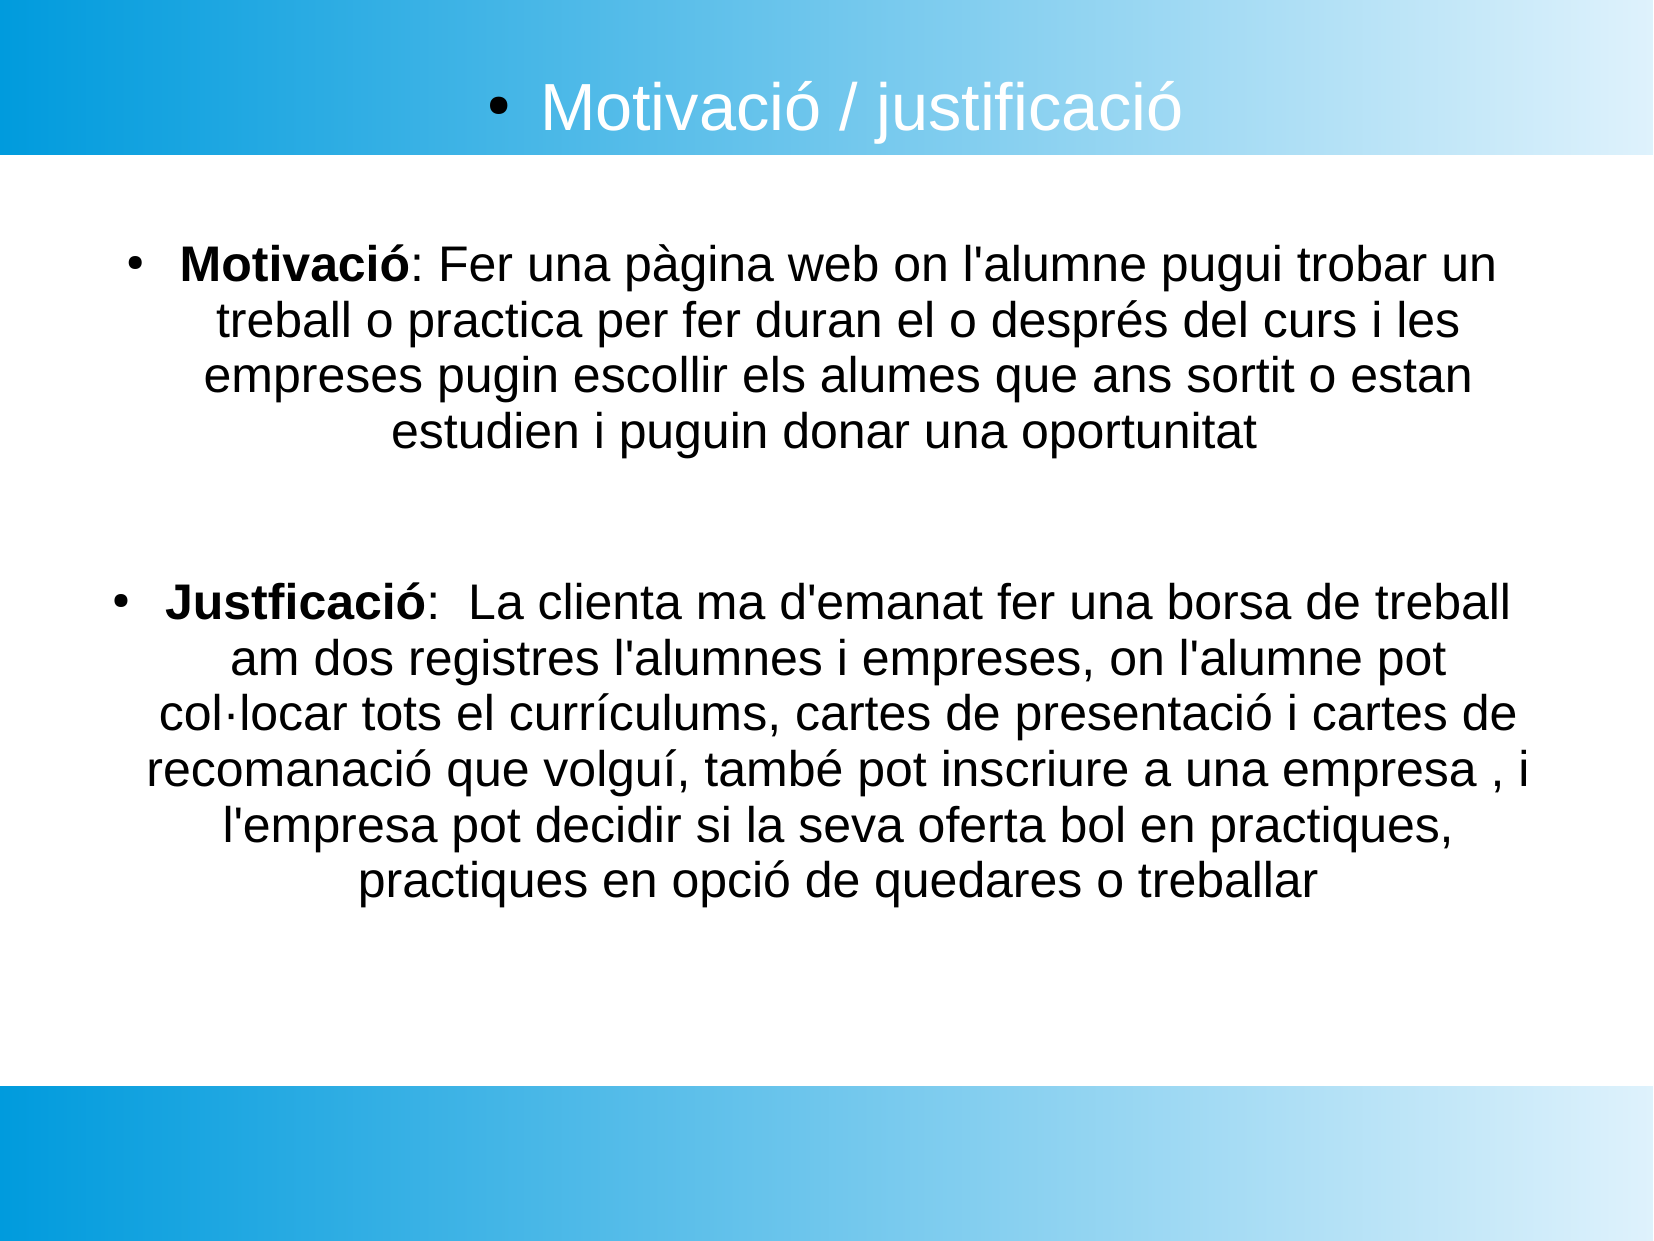

# Motivació / justificació
Motivació: Fer una pàgina web on l'alumne pugui trobar un treball o practica per fer duran el o després del curs i les empreses pugin escollir els alumes que ans sortit o estan estudien i puguin donar una oportunitat
Justficació: La clienta ma d'emanat fer una borsa de treball am dos registres l'alumnes i empreses, on l'alumne pot col·locar tots el currículums, cartes de presentació i cartes de recomanació que volguí, també pot inscriure a una empresa , i l'empresa pot decidir si la seva oferta bol en practiques, practiques en opció de quedares o treballar